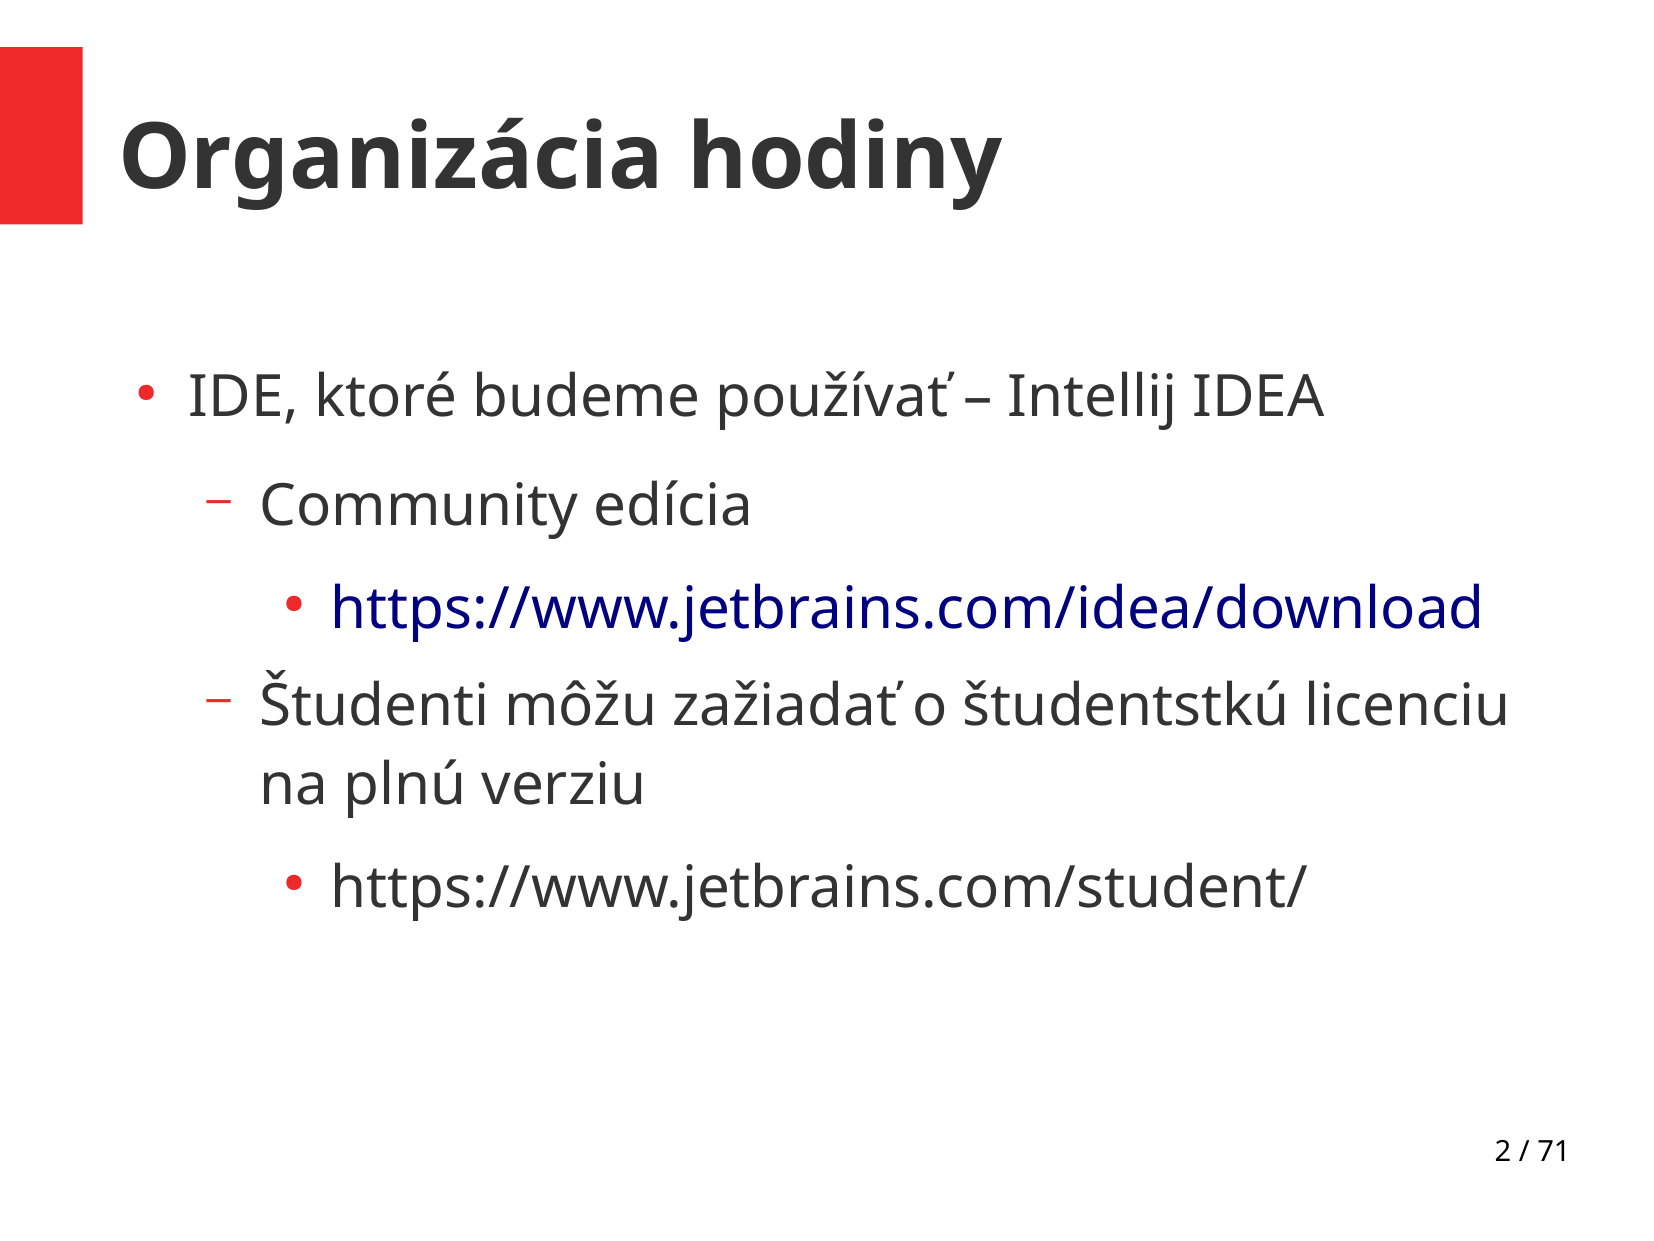

# Organizácia hodiny
IDE, ktoré budeme používať – Intellij IDEA
Community edícia
https://www.jetbrains.com/idea/download
Študenti môžu zažiadať o študentstkú licenciu na plnú verziu
https://www.jetbrains.com/student/
2